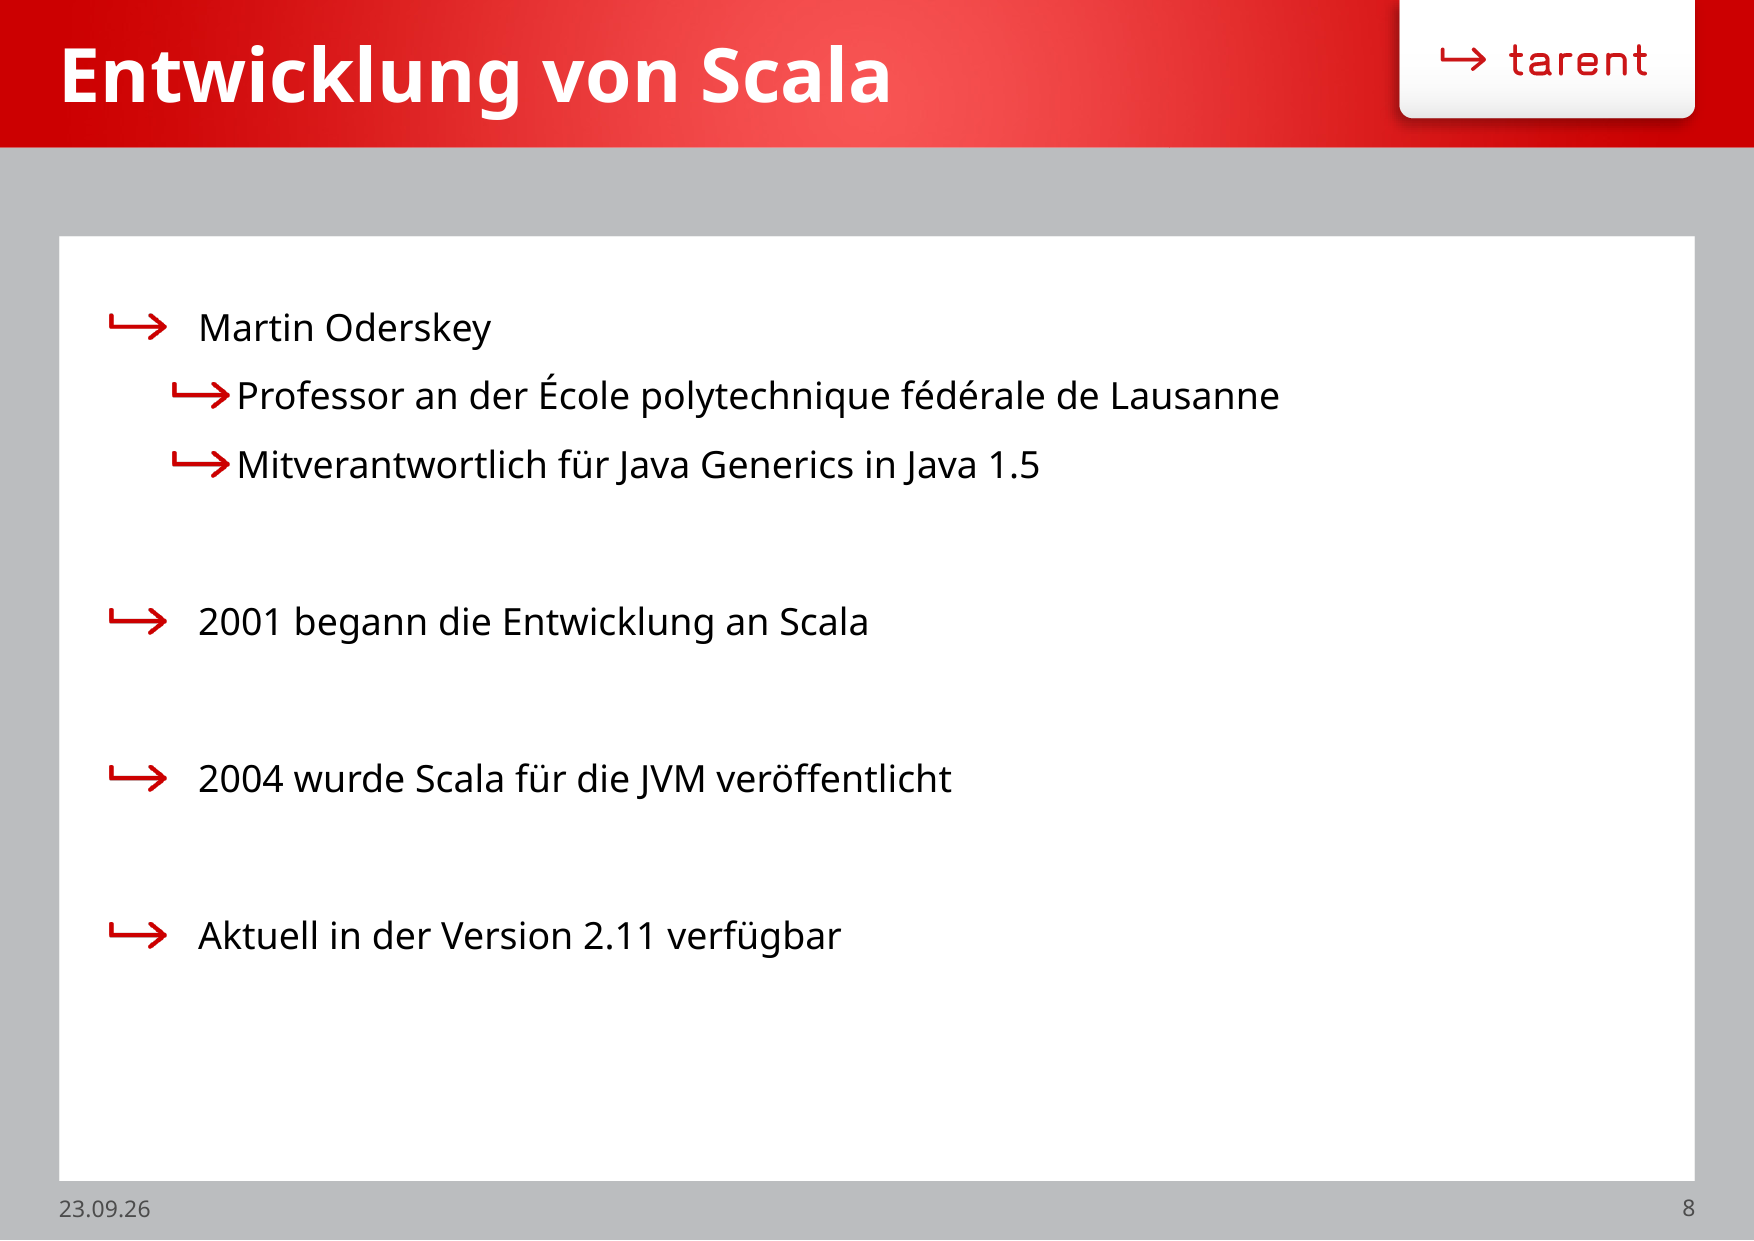

# Entwicklung von Scala
Martin Oderskey
Professor an der École polytechnique fédérale de Lausanne
Mitverantwortlich für Java Generics in Java 1.5
2001 begann die Entwicklung an Scala
2004 wurde Scala für die JVM veröffentlicht
Aktuell in der Version 2.11 verfügbar